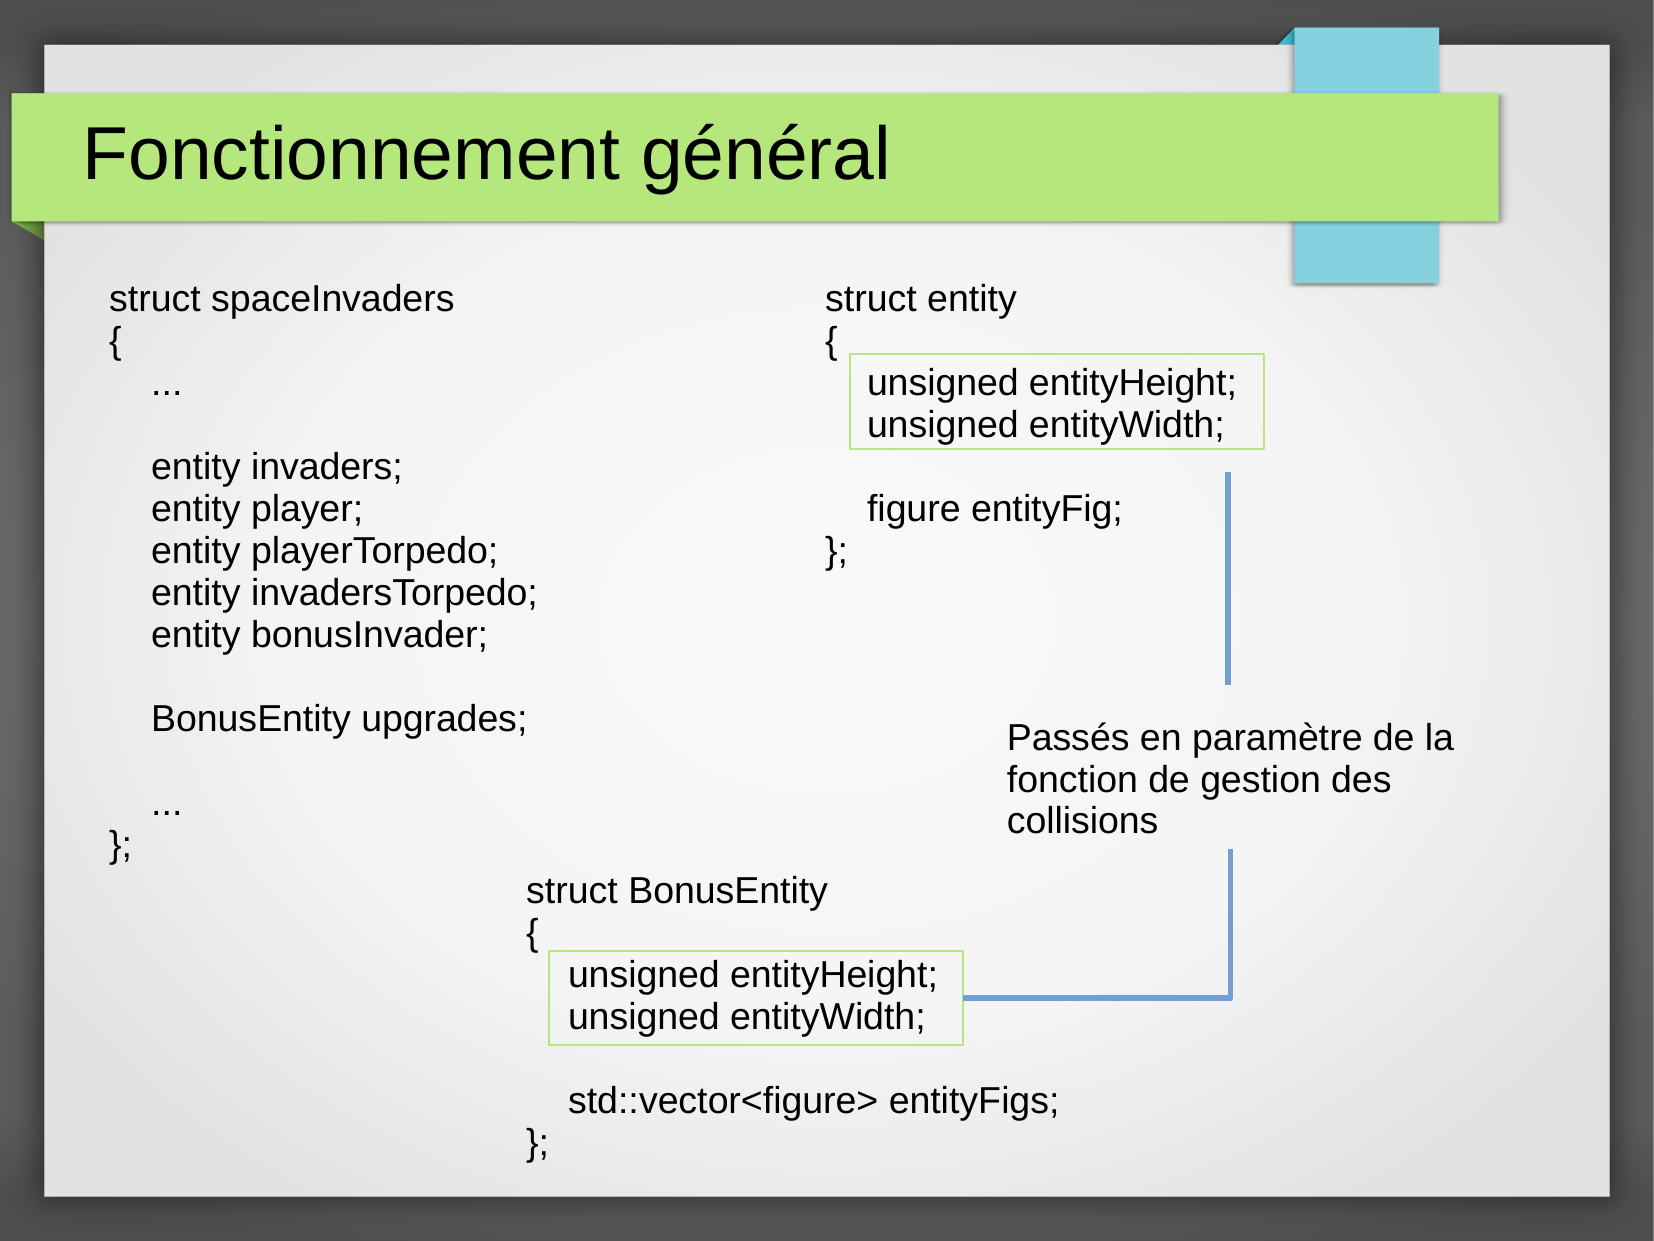

# Fonctionnement général
struct spaceInvaders
{
 ...
 entity invaders;
 entity player;
 entity playerTorpedo;
 entity invadersTorpedo;
 entity bonusInvader;
 BonusEntity upgrades;
 ...
};
struct entity
{
 unsigned entityHeight;
 unsigned entityWidth;
 figure entityFig;
};
Passés en paramètre de la fonction de gestion des collisions
struct BonusEntity
{
 unsigned entityHeight;
 unsigned entityWidth;
 std::vector<figure> entityFigs;
};